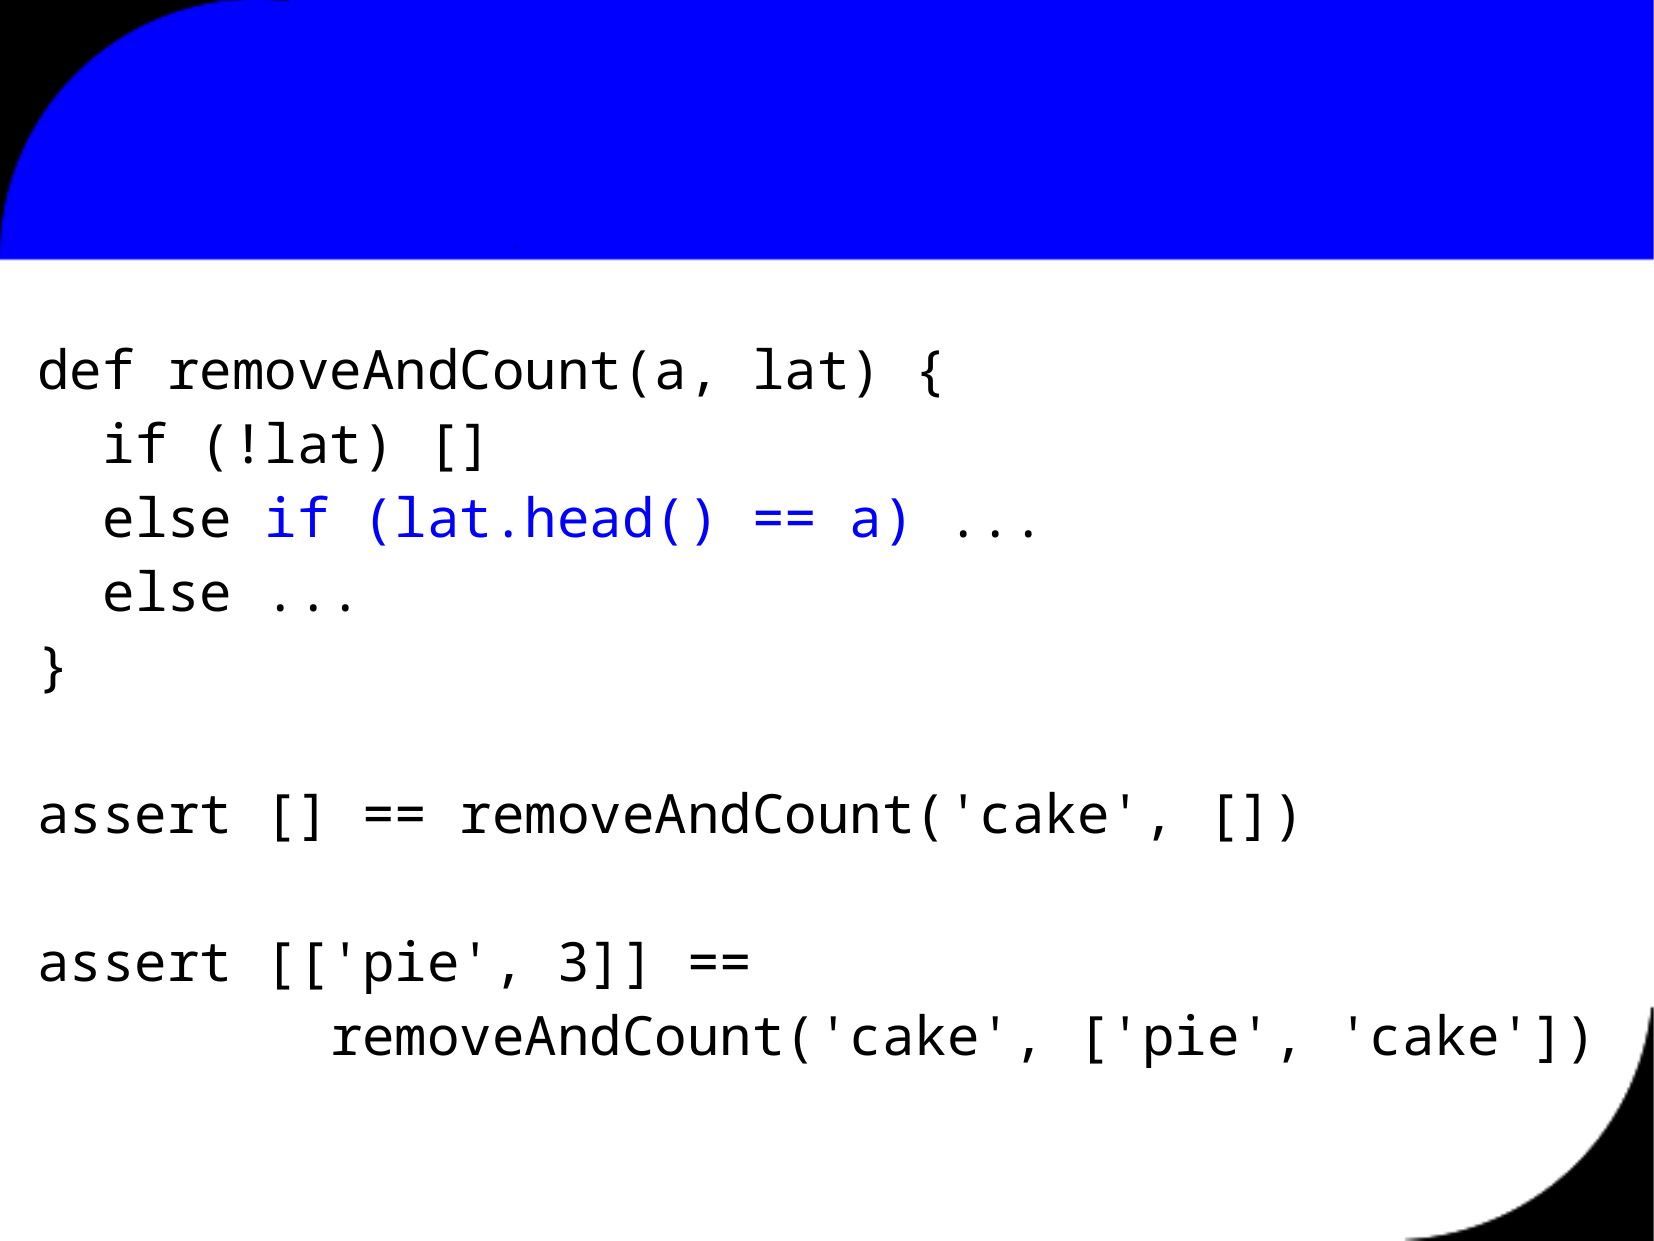

# def removeAndCount(a, lat) {
 if (!lat) []
 else if (lat.head() == a) ...
 else ...
}
assert [] == removeAndCount('cake', [])
assert [['pie', 3]] ==
 removeAndCount('cake', ['pie', 'cake'])